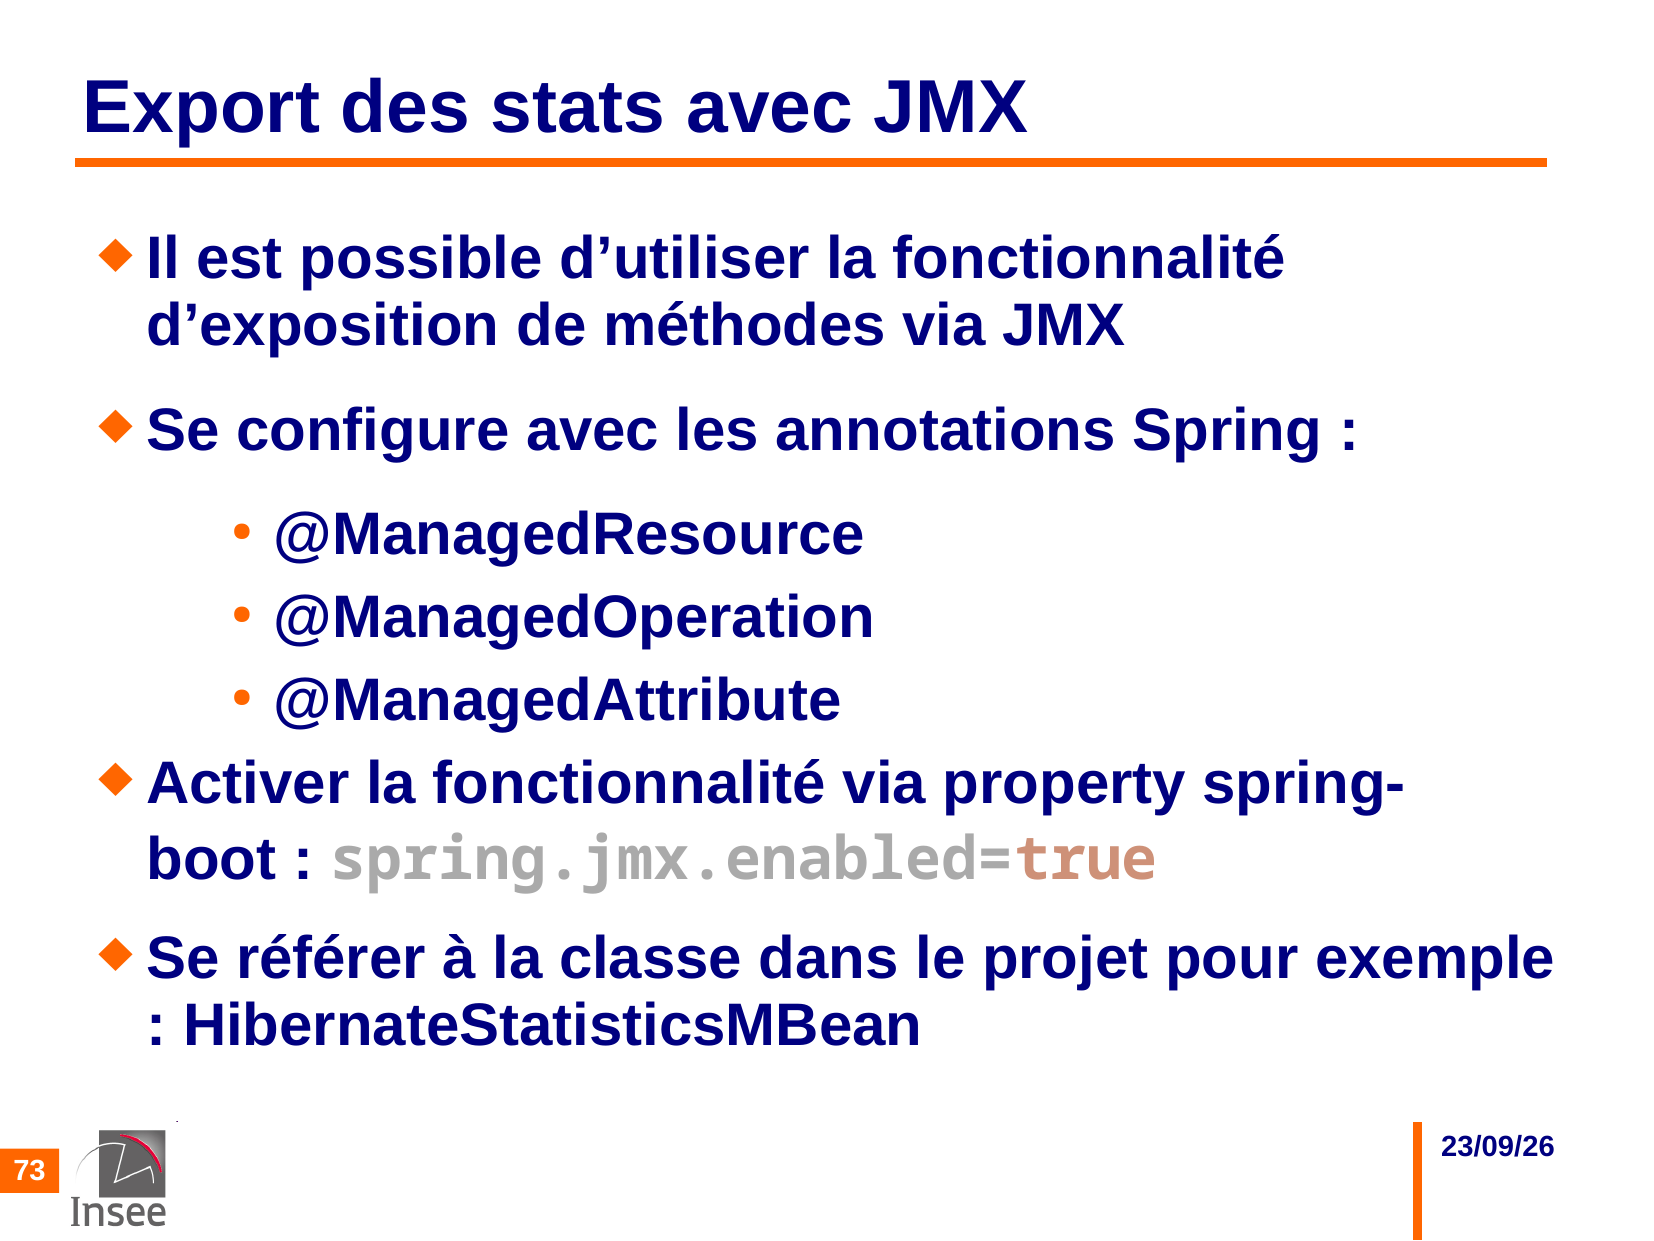

# Export des stats avec JMX
Il est possible d’utiliser la fonctionnalité d’exposition de méthodes via JMX
Se configure avec les annotations Spring :
@ManagedResource
@ManagedOperation
@ManagedAttribute
Activer la fonctionnalité via property spring-boot : spring.jmx.enabled=true
Se référer à la classe dans le projet pour exemple : HibernateStatisticsMBean
73